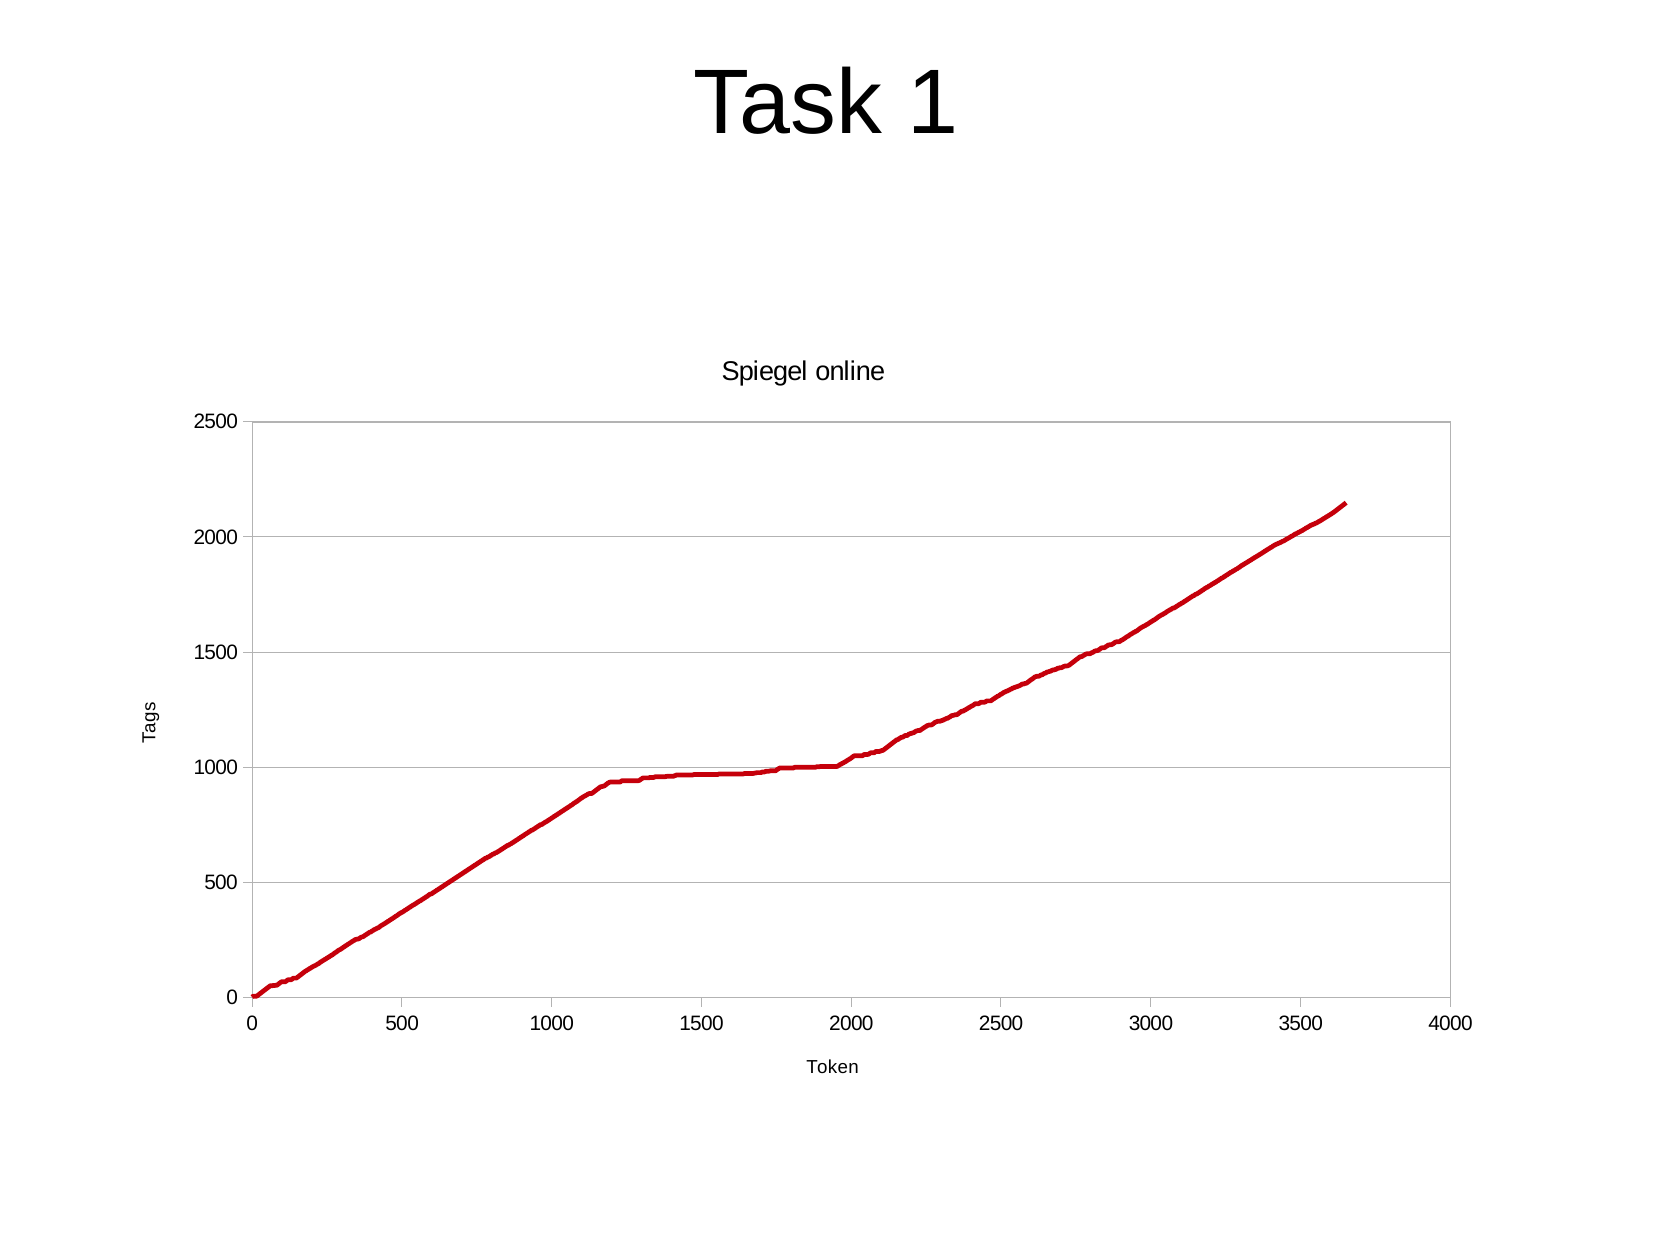

# Task 1
### Chart: Spiegel online
| Category | |
|---|---|